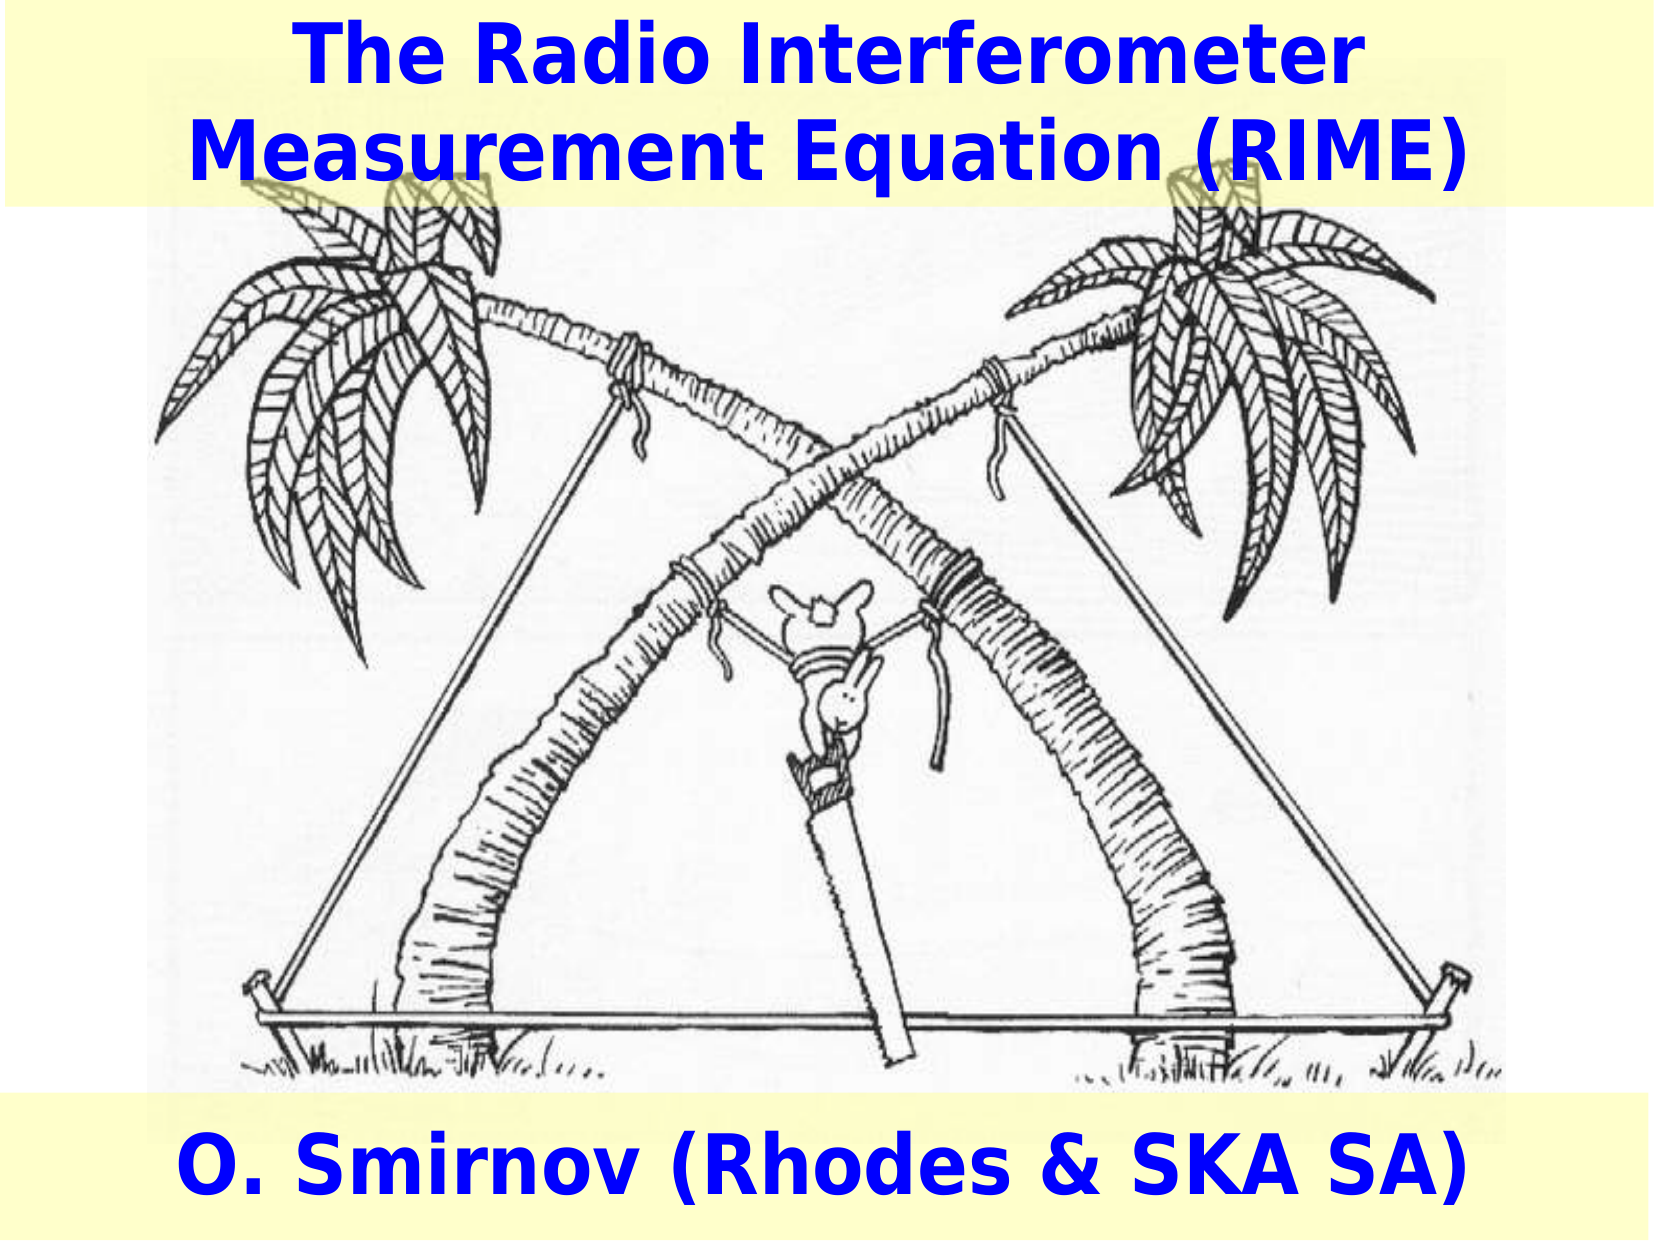

# The Radio Interferometer Measurement Equation (RIME)
O. Smirnov (Rhodes & SKA SA)